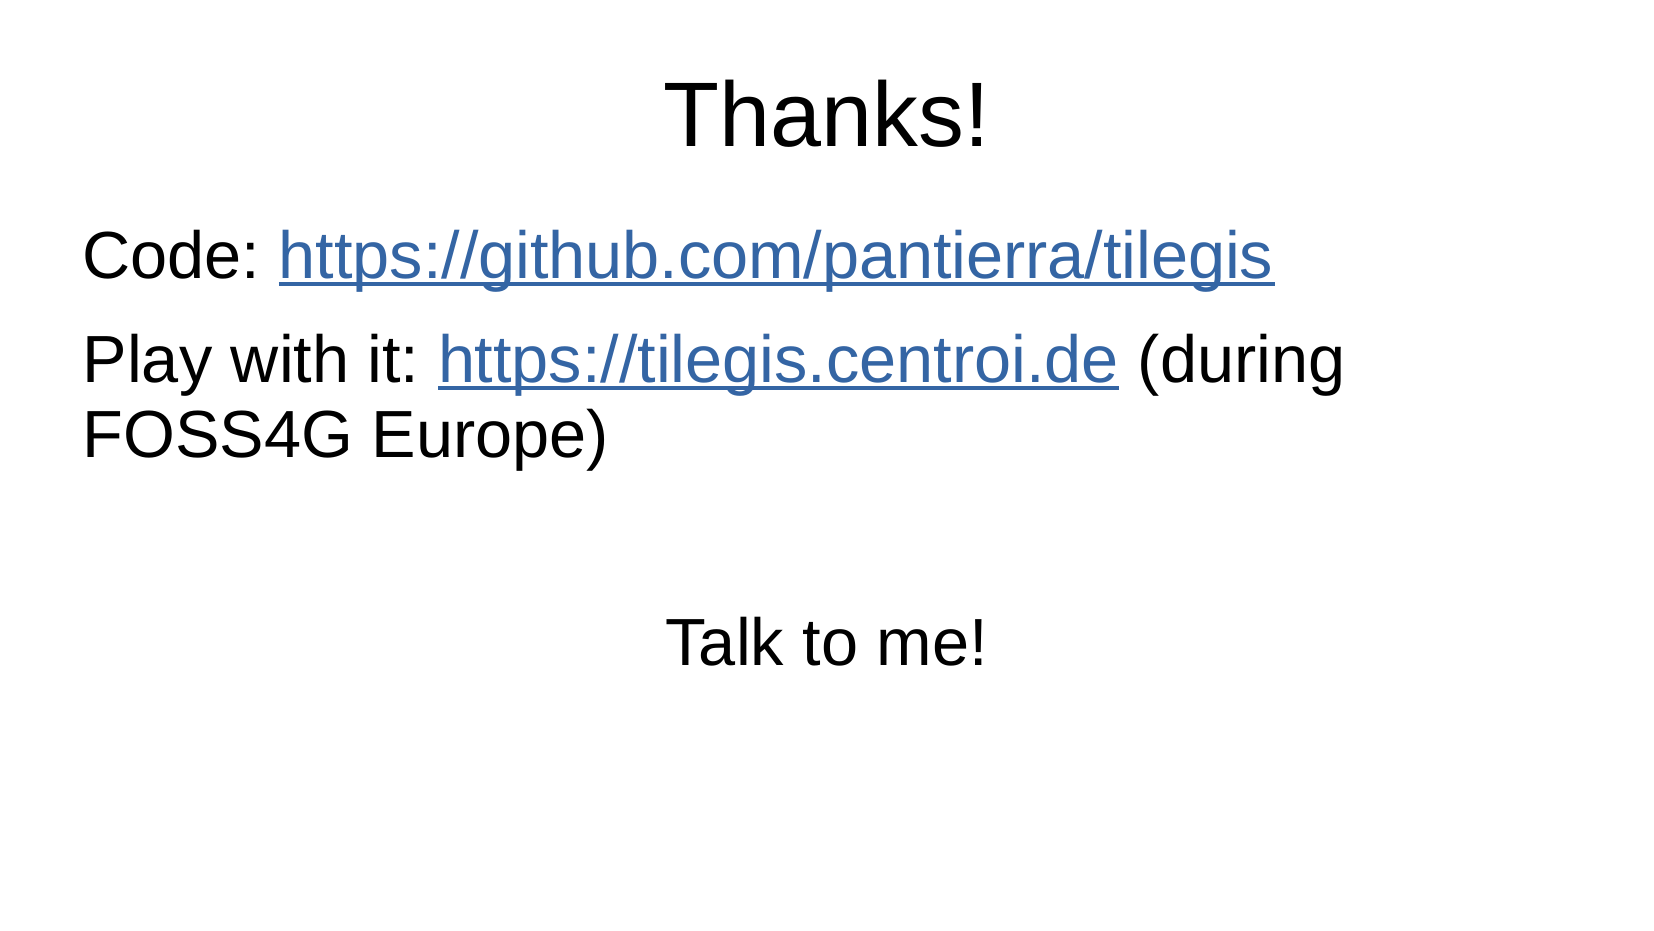

# Thanks!
Code: https://github.com/pantierra/tilegis
Play with it: https://tilegis.centroi.de (during FOSS4G Europe)
Talk to me!